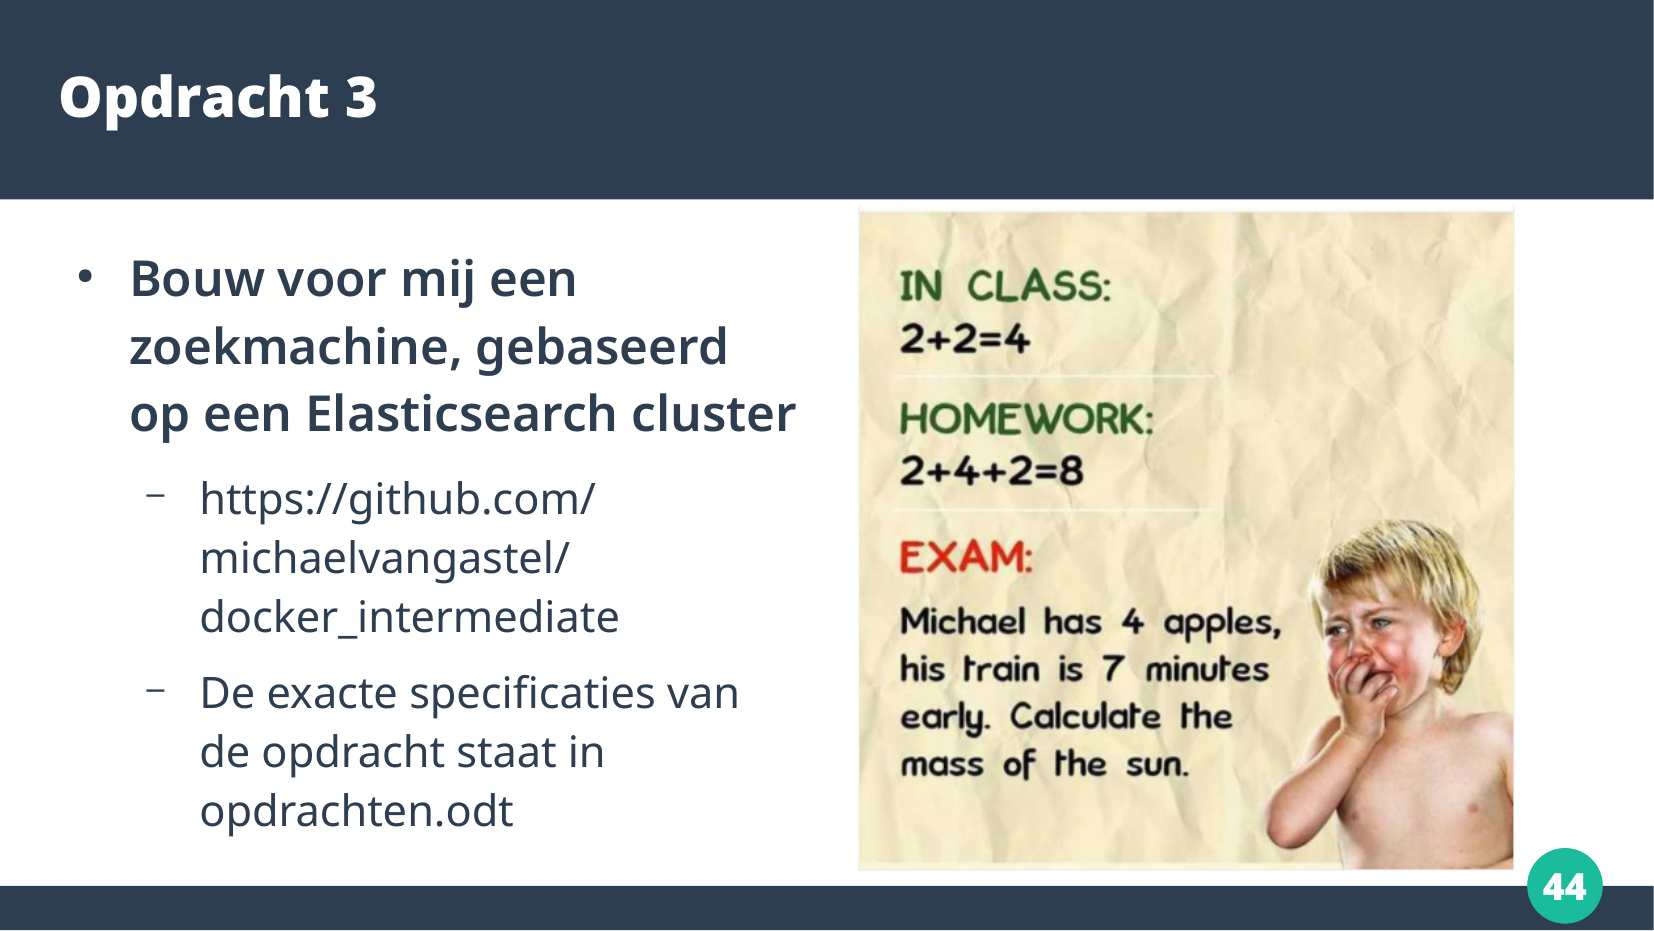

# Opdracht 3
Bouw voor mij een zoekmachine, gebaseerd op een Elasticsearch cluster
https://github.com/michaelvangastel/docker_intermediate
De exacte specificaties van de opdracht staat in opdrachten.odt